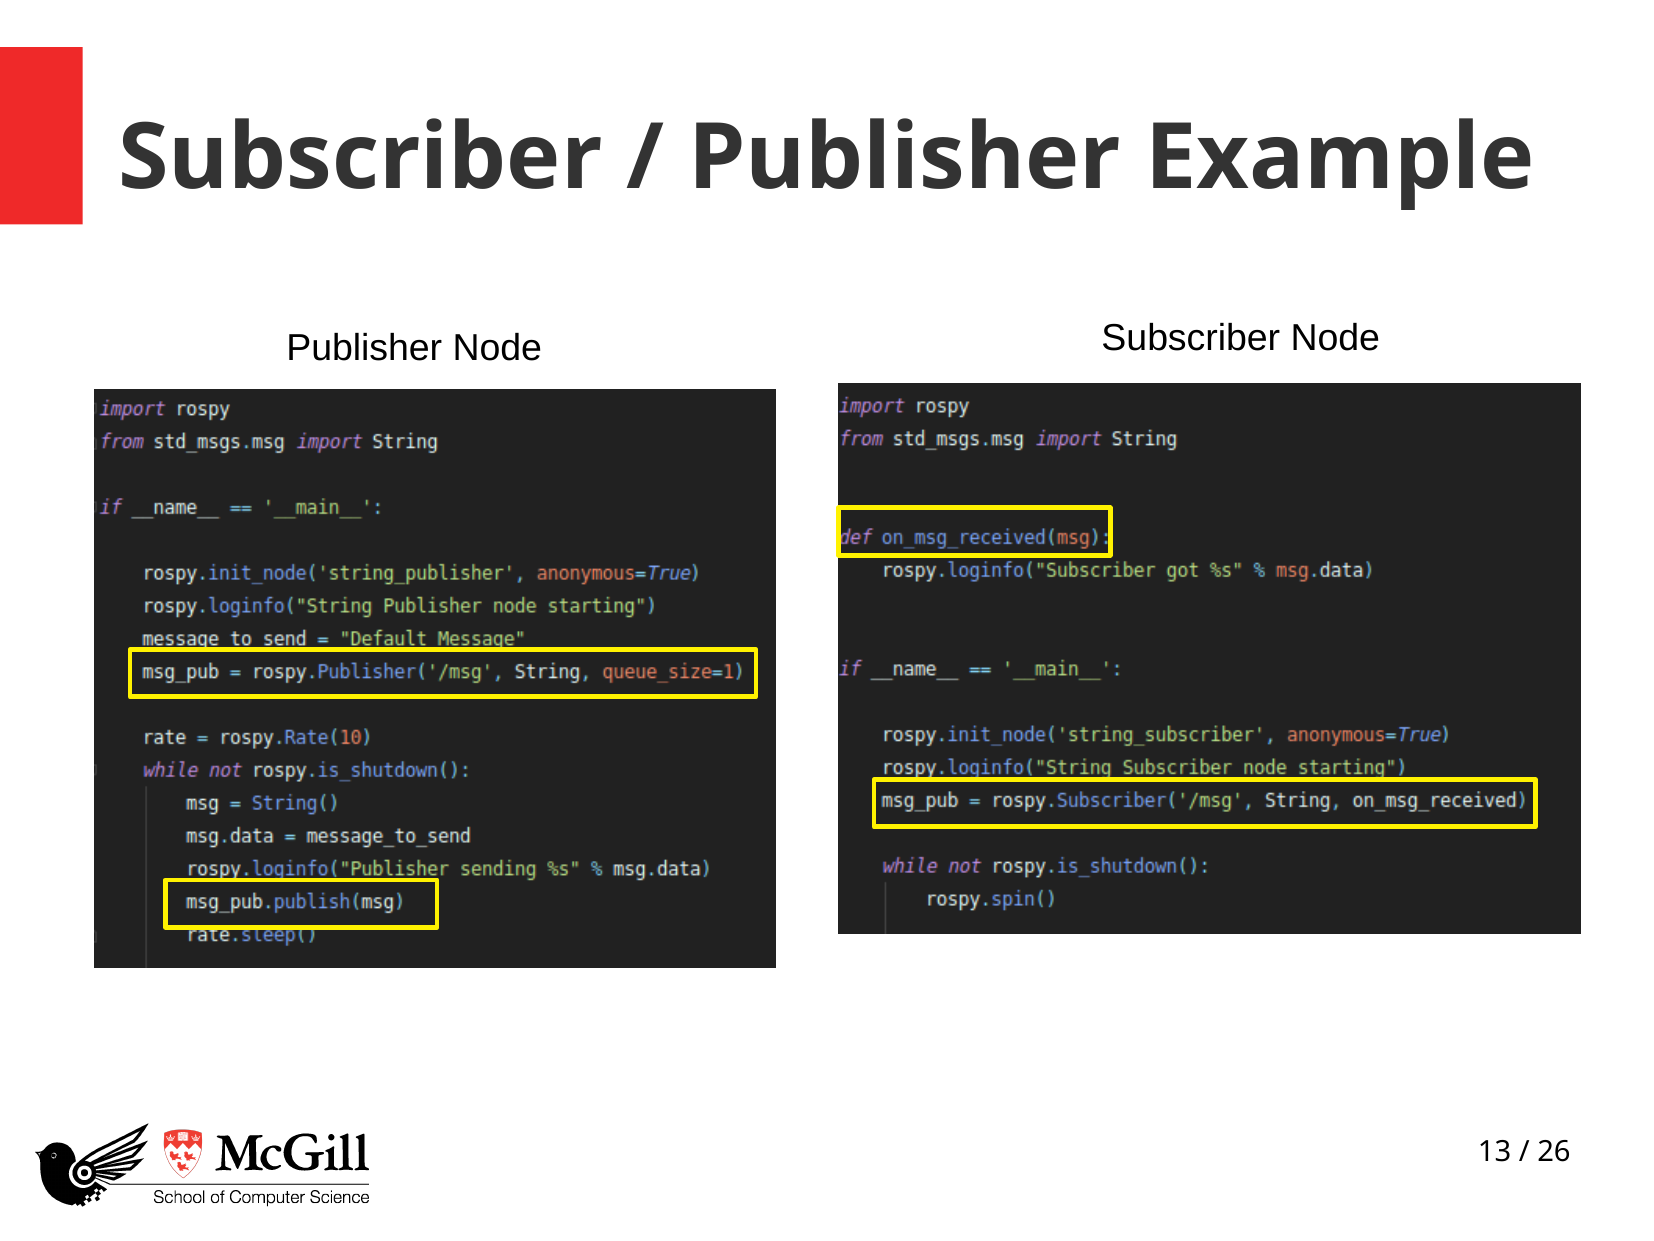

# Subscriber / Publisher Example
Subscriber Node
Publisher Node
13